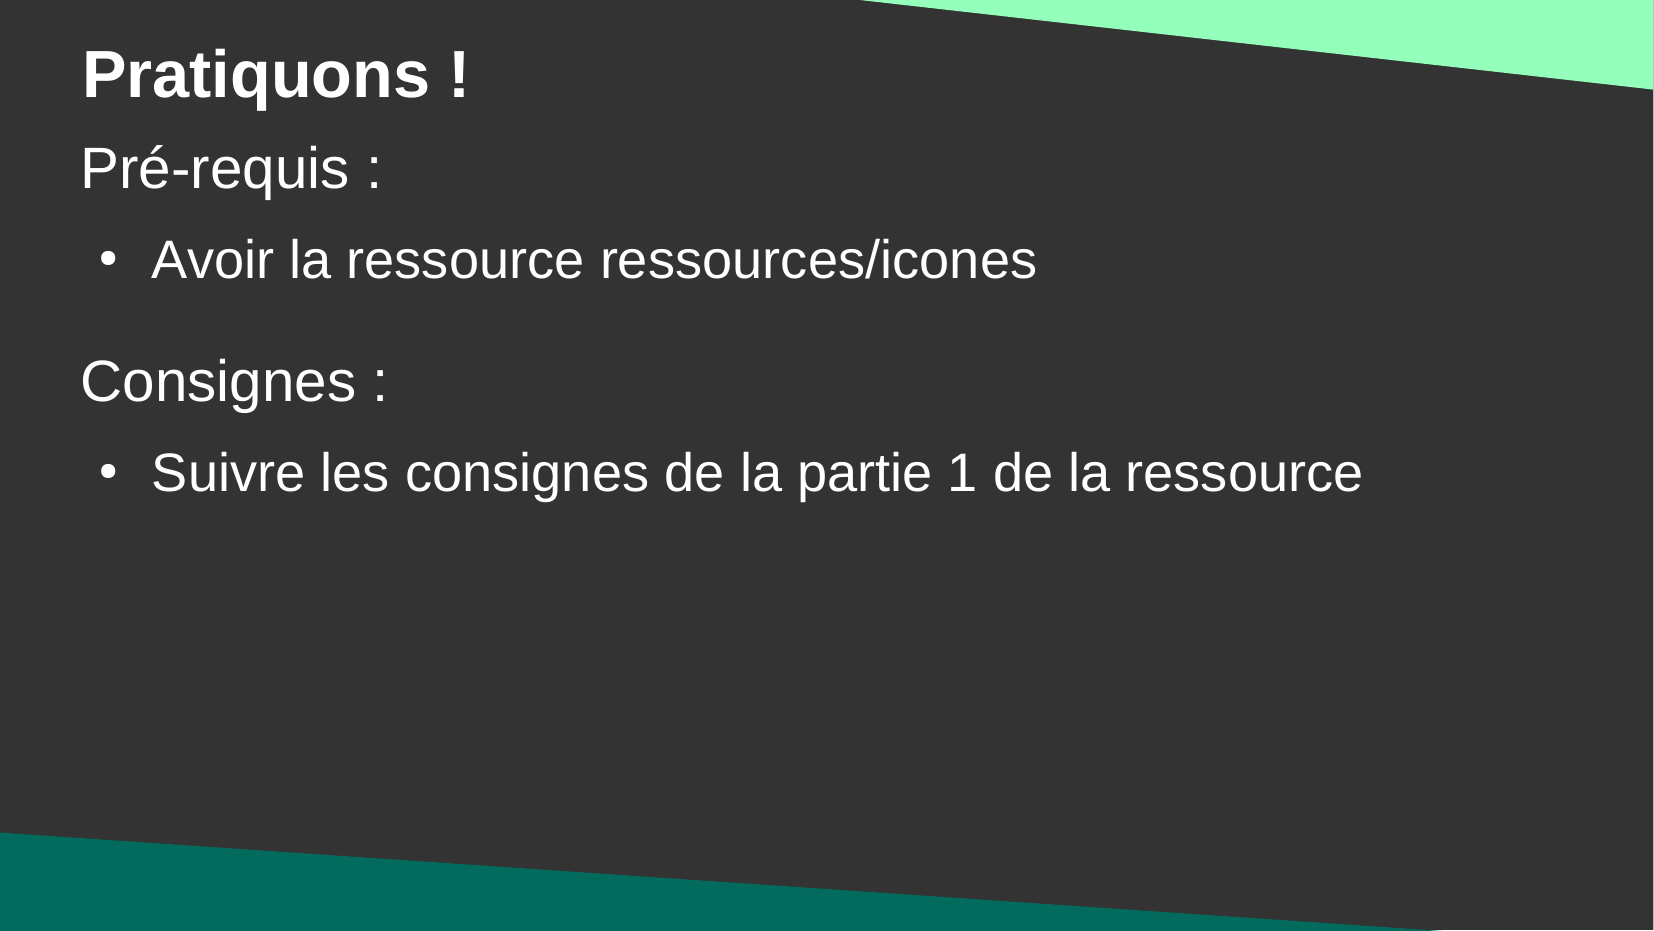

# Pratiquons !
Pré-requis :
Avoir la ressource ressources/icones
Consignes :
Suivre les consignes de la partie 1 de la ressource